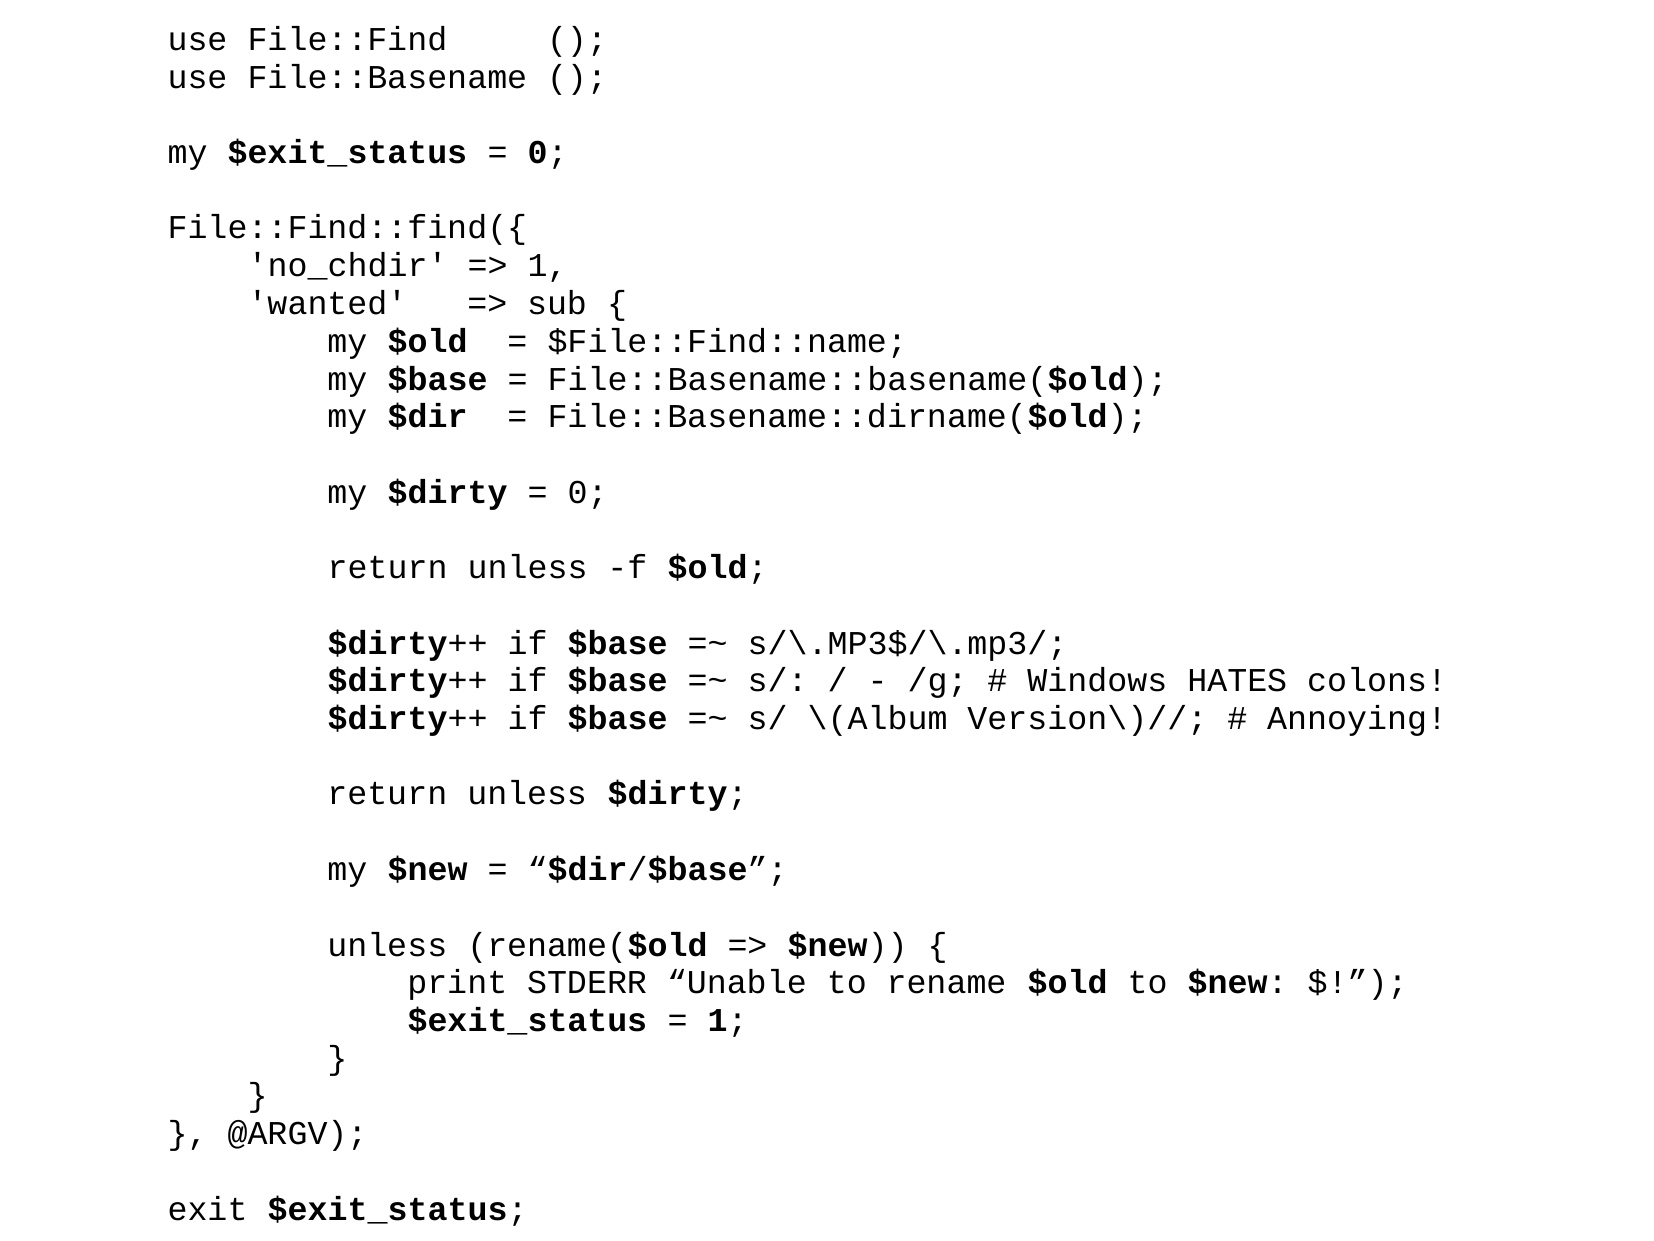

use File::Find ();
use File::Basename ();
my $exit_status = 0;
File::Find::find({
 'no_chdir' => 1,
 'wanted' => sub {
 my $old = $File::Find::name;
 my $base = File::Basename::basename($old);
 my $dir = File::Basename::dirname($old);
 my $dirty = 0;
 return unless -f $old;
 $dirty++ if $base =~ s/\.MP3$/\.mp3/;
 $dirty++ if $base =~ s/: / - /g; # Windows HATES colons!
 $dirty++ if $base =~ s/ \(Album Version\)//; # Annoying!
 return unless $dirty;
 my $new = “$dir/$base”;
 unless (rename($old => $new)) {
 print STDERR “Unable to rename $old to $new: $!”);
 $exit_status = 1;
 }
 }
}, @ARGV);
exit $exit_status;